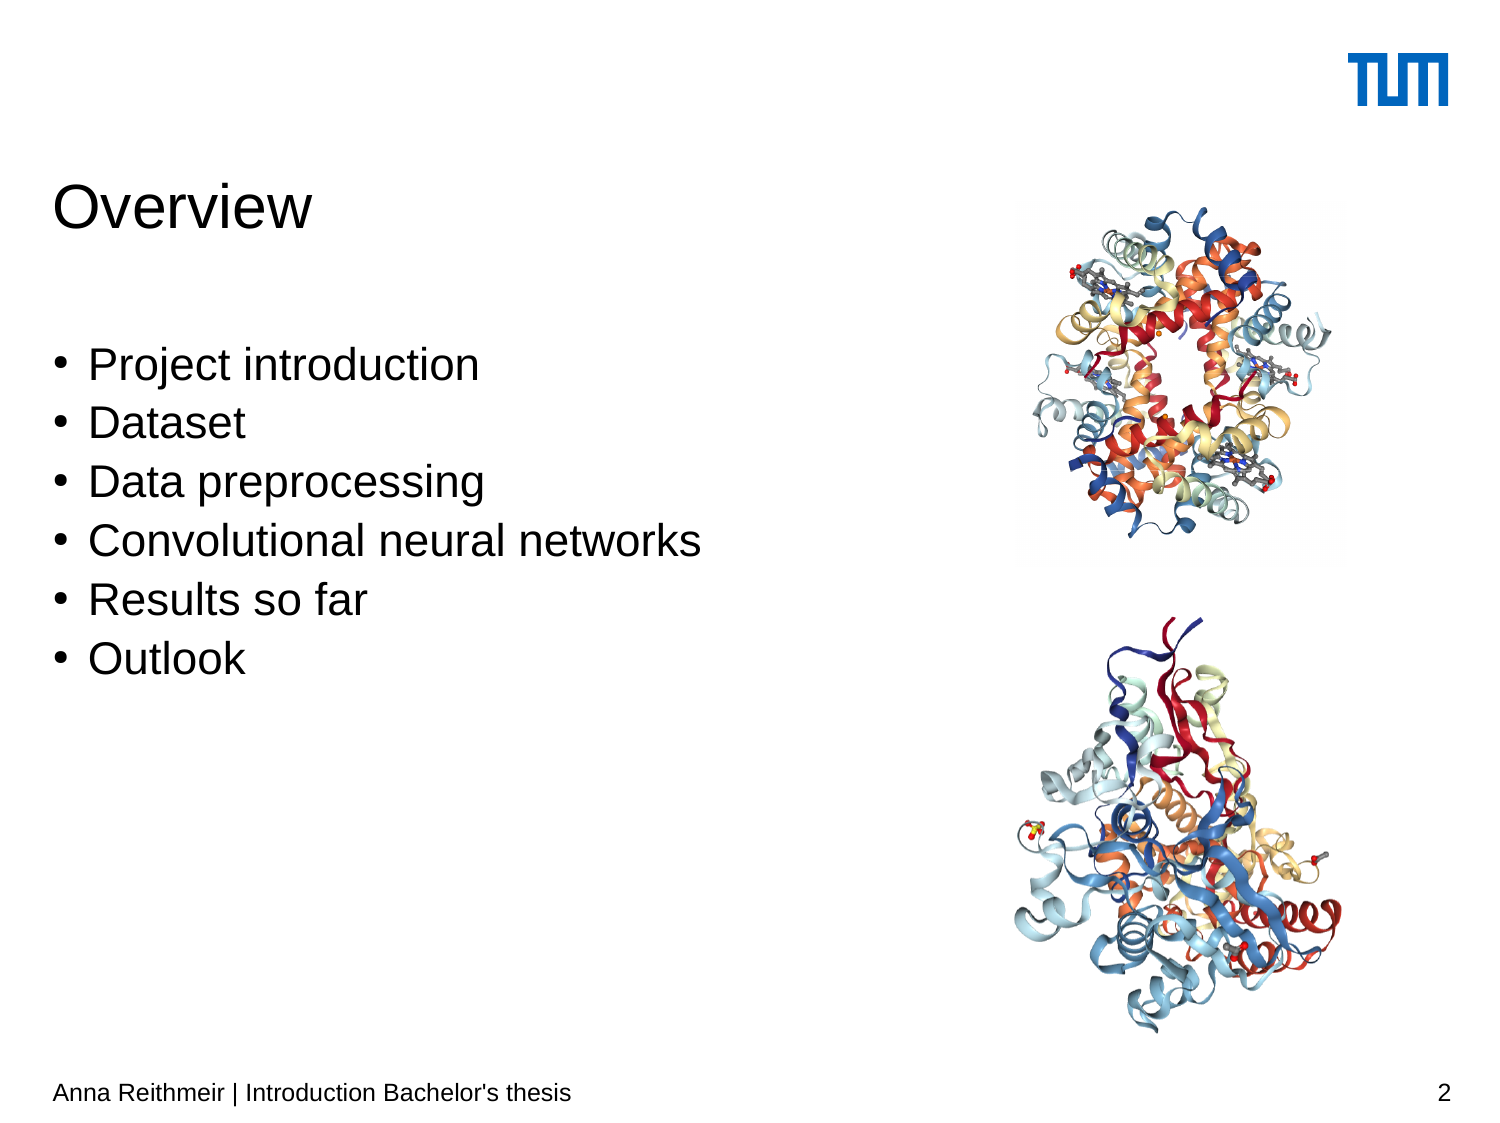

# Overview
Project introduction
Dataset
Data preprocessing
Convolutional neural networks
Results so far
Outlook
Anna Reithmeir | Introduction Bachelor's thesis
2